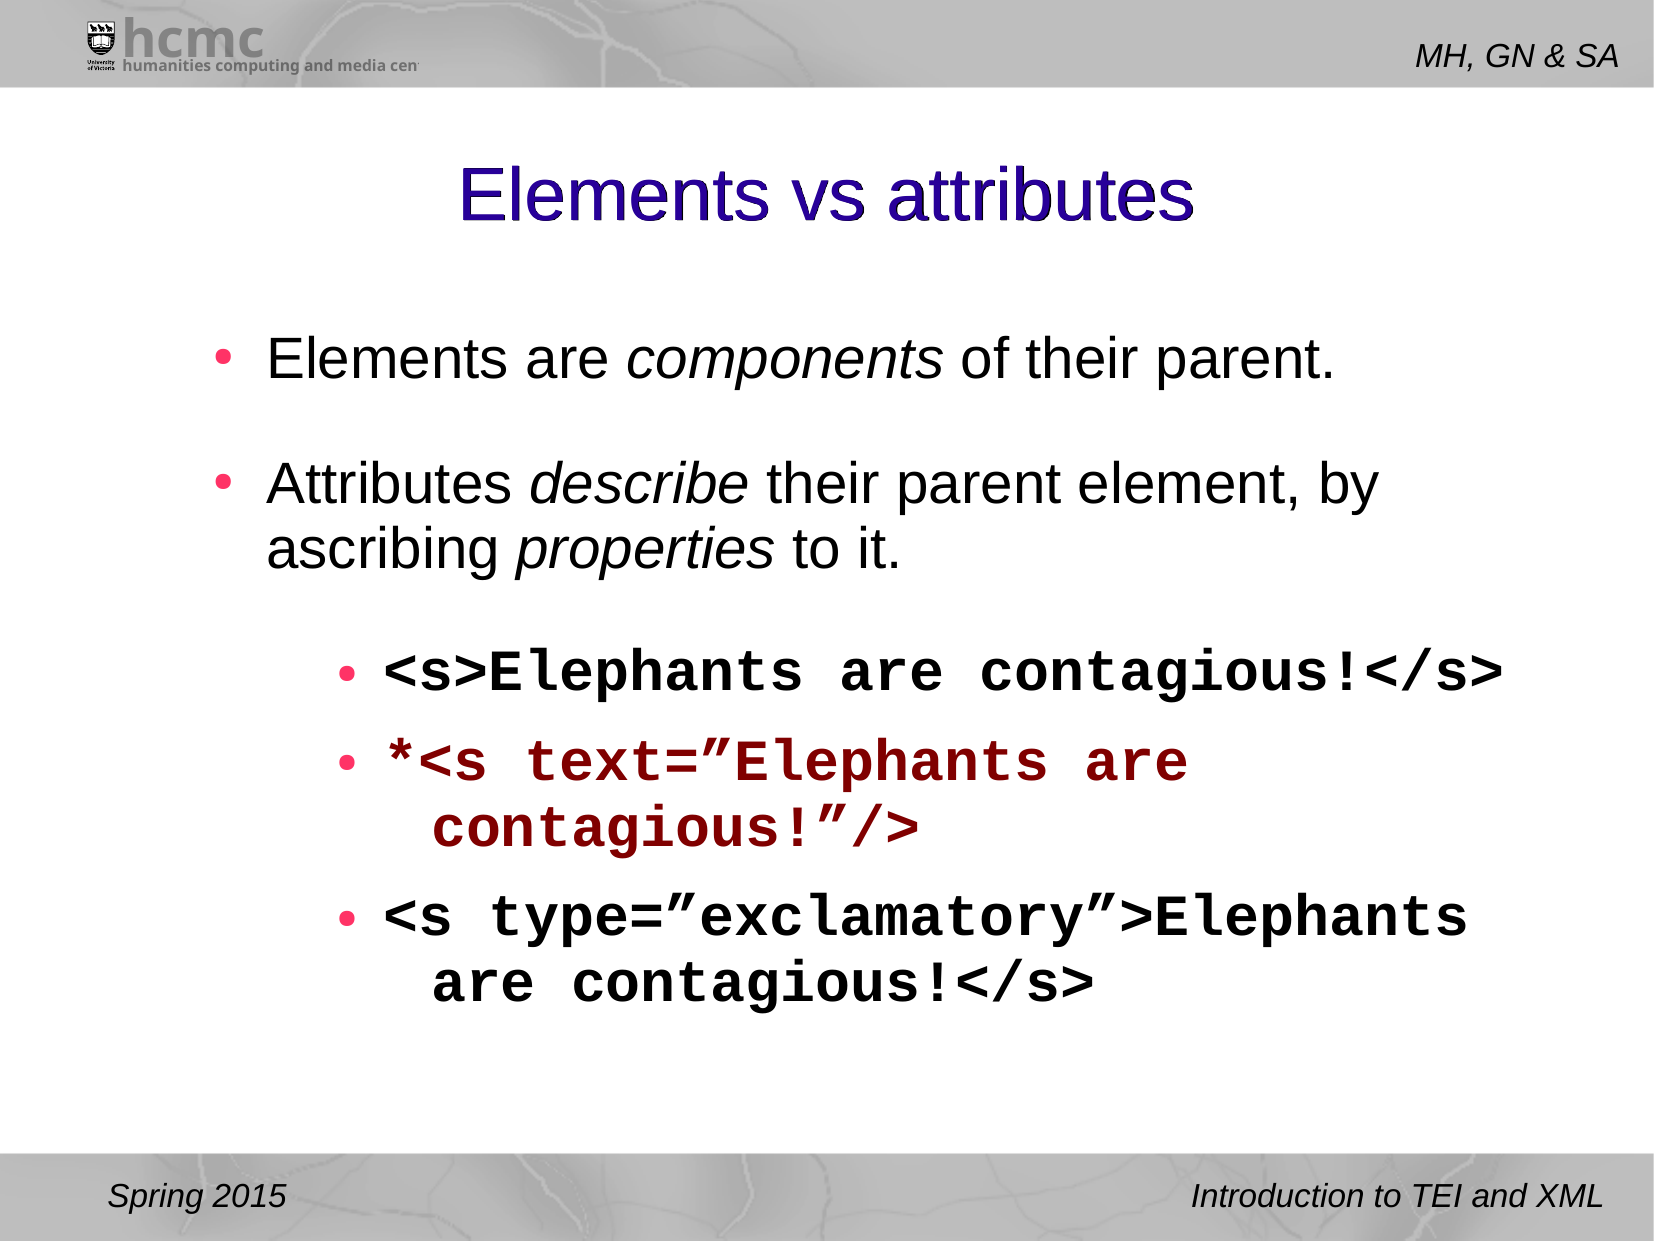

# Elements vs attributes
Elements are components of their parent.
Attributes describe their parent element, by ascribing properties to it.
<s>Elephants are contagious!</s>
*<s text=”Elephants are contagious!”/>
<s type=”exclamatory”>Elephants are contagious!</s>